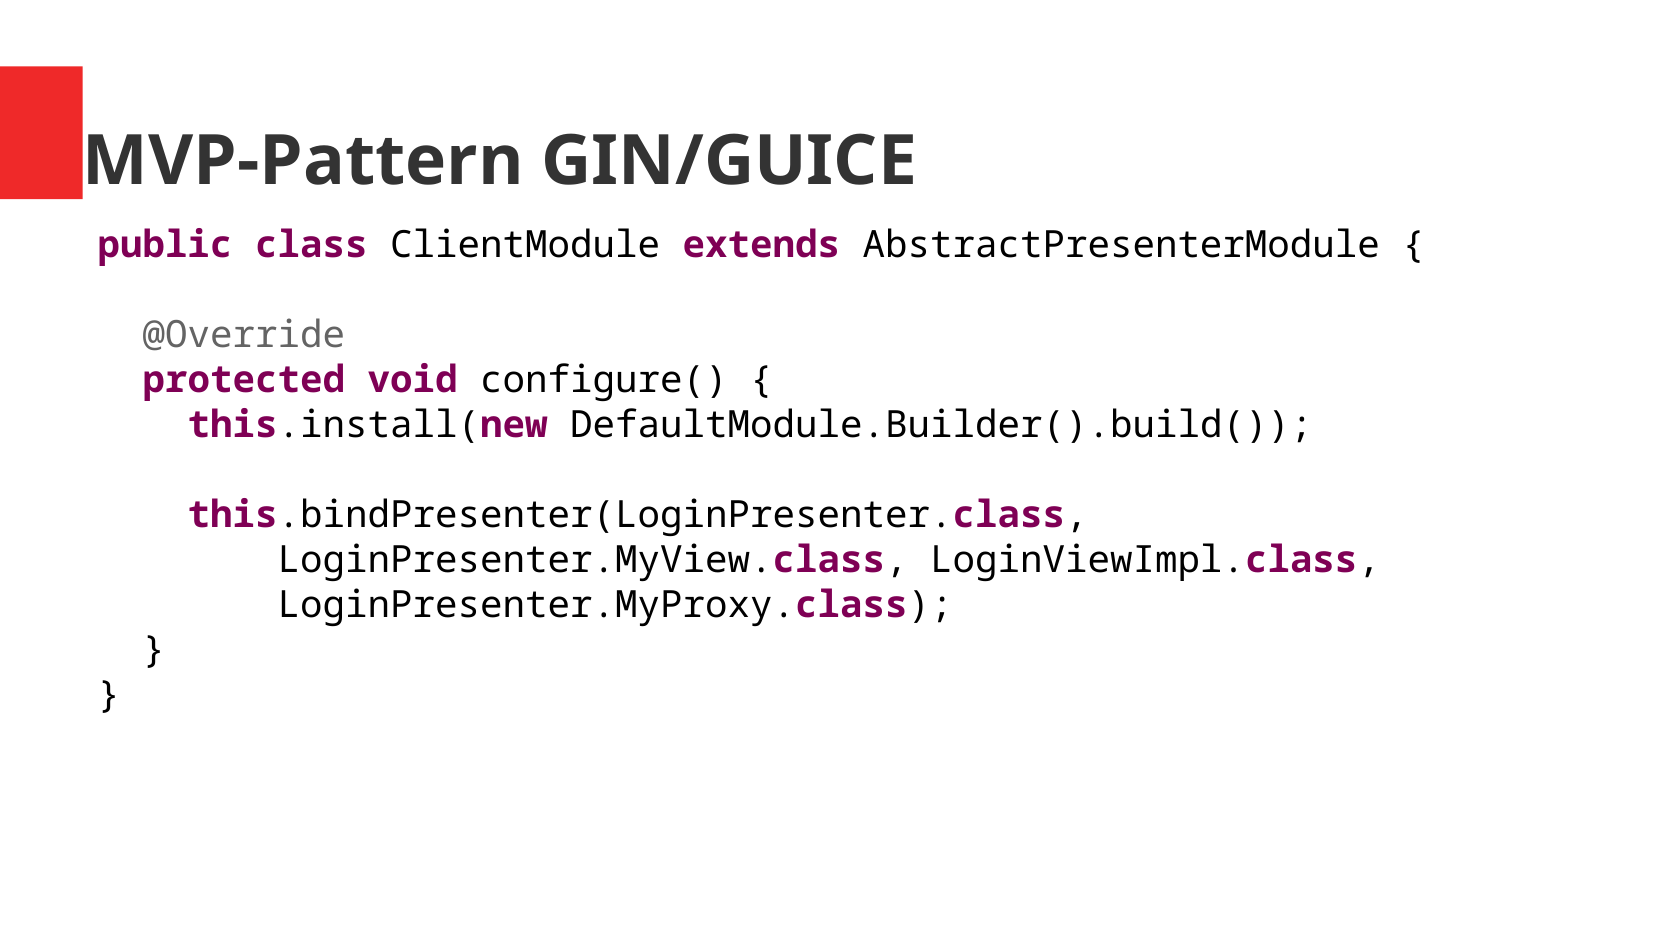

# MVP-Pattern GIN/GUICE
public class ClientModule extends AbstractPresenterModule {
 @Override
 protected void configure() {
 this.install(new DefaultModule.Builder().build());
 this.bindPresenter(LoginPresenter.class,
 LoginPresenter.MyView.class, LoginViewImpl.class,
 LoginPresenter.MyProxy.class);
 }
}